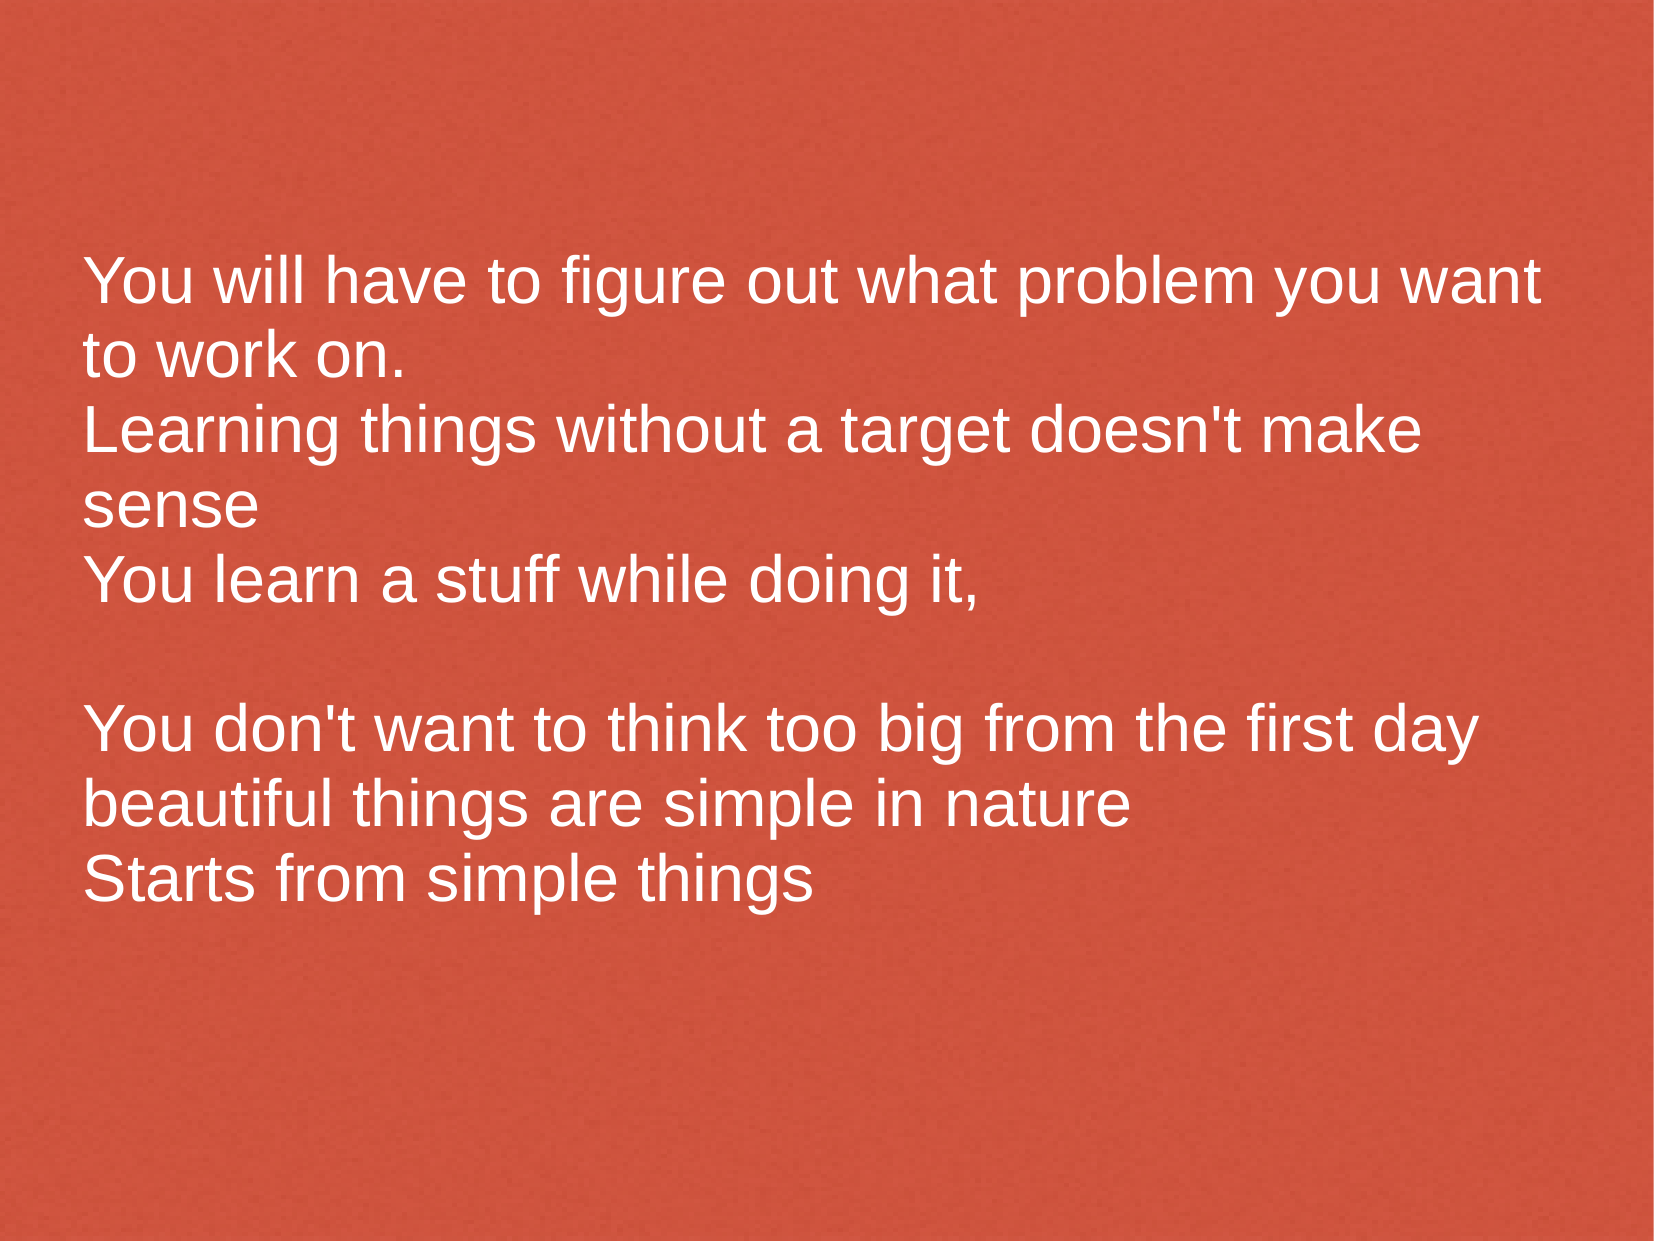

# You will have to figure out what problem you want to work on.
Learning things without a target doesn't make sense
You learn a stuff while doing it,
You don't want to think too big from the first day
beautiful things are simple in nature
Starts from simple things